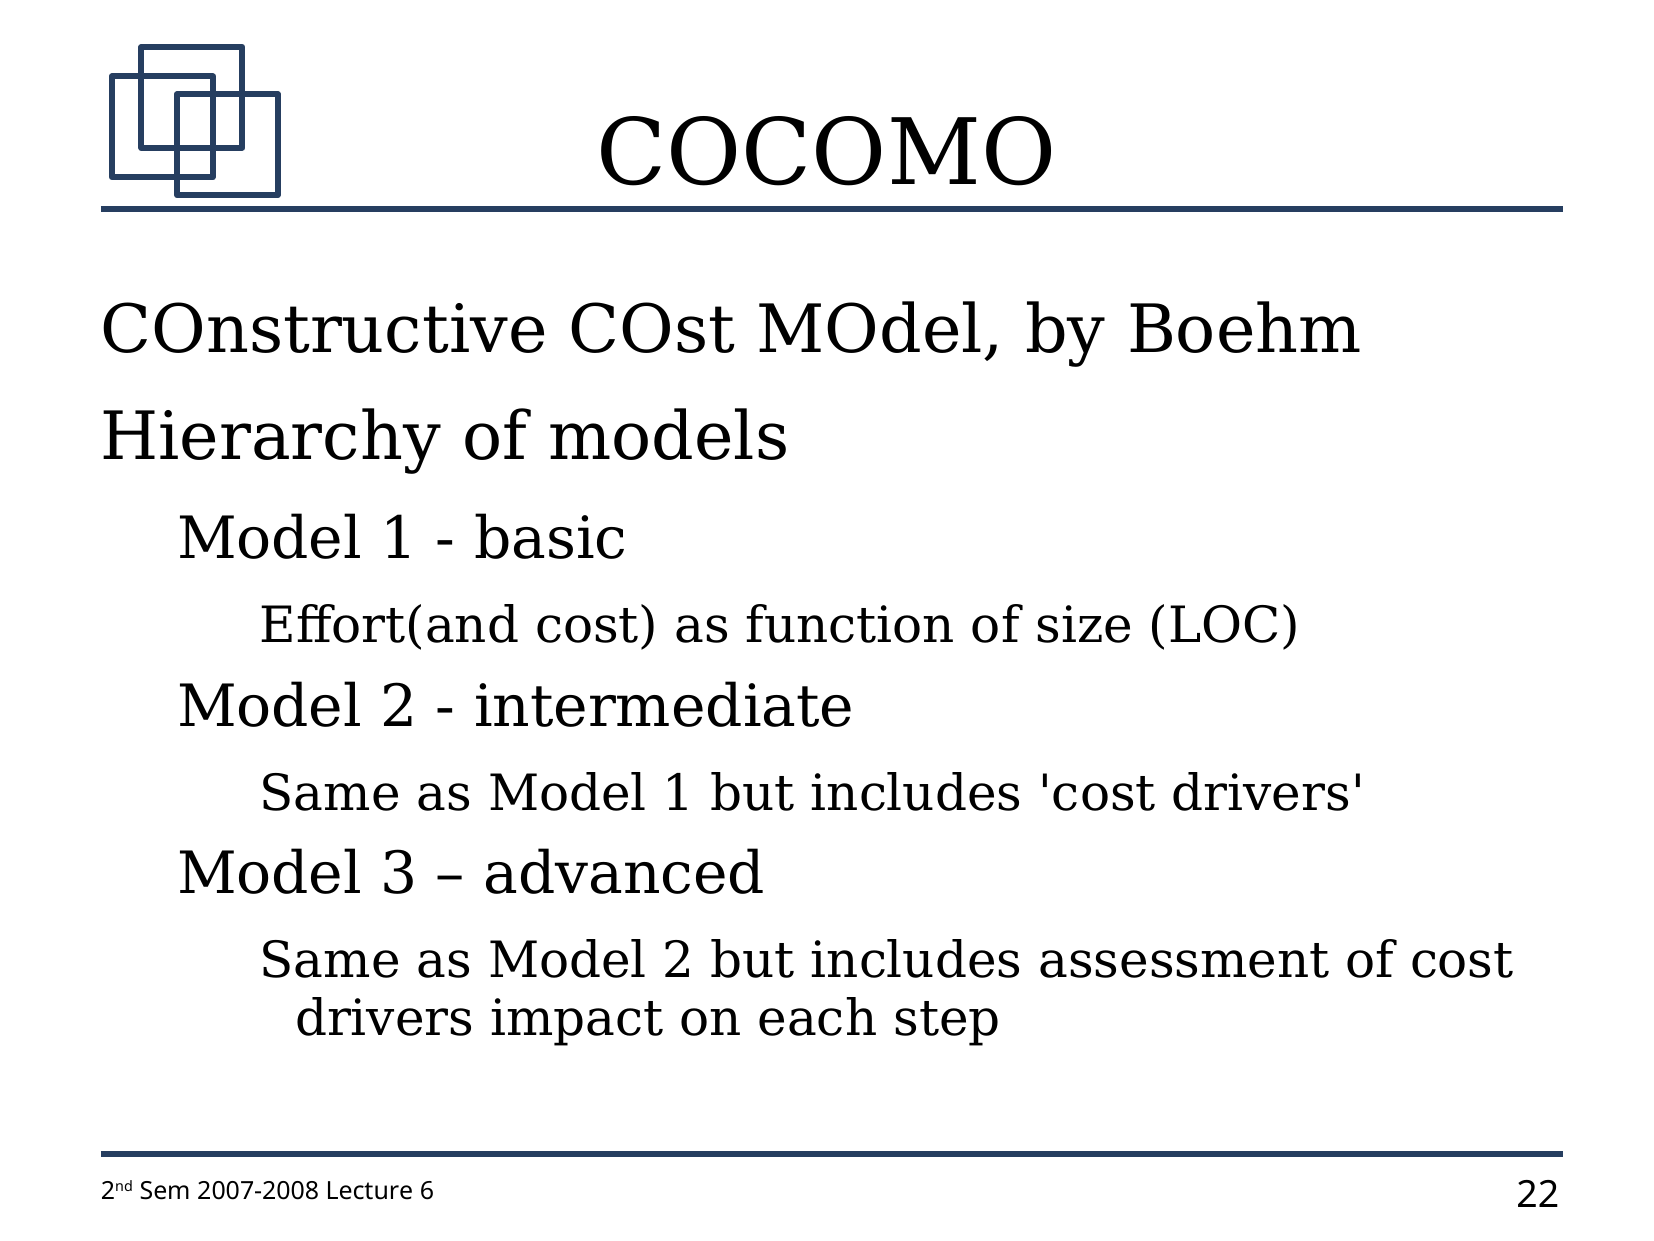

# COCOMO
COnstructive COst MOdel, by Boehm
Hierarchy of models
Model 1 - basic
Effort(and cost) as function of size (LOC)
Model 2 - intermediate
Same as Model 1 but includes 'cost drivers'
Model 3 – advanced
Same as Model 2 but includes assessment of cost drivers impact on each step